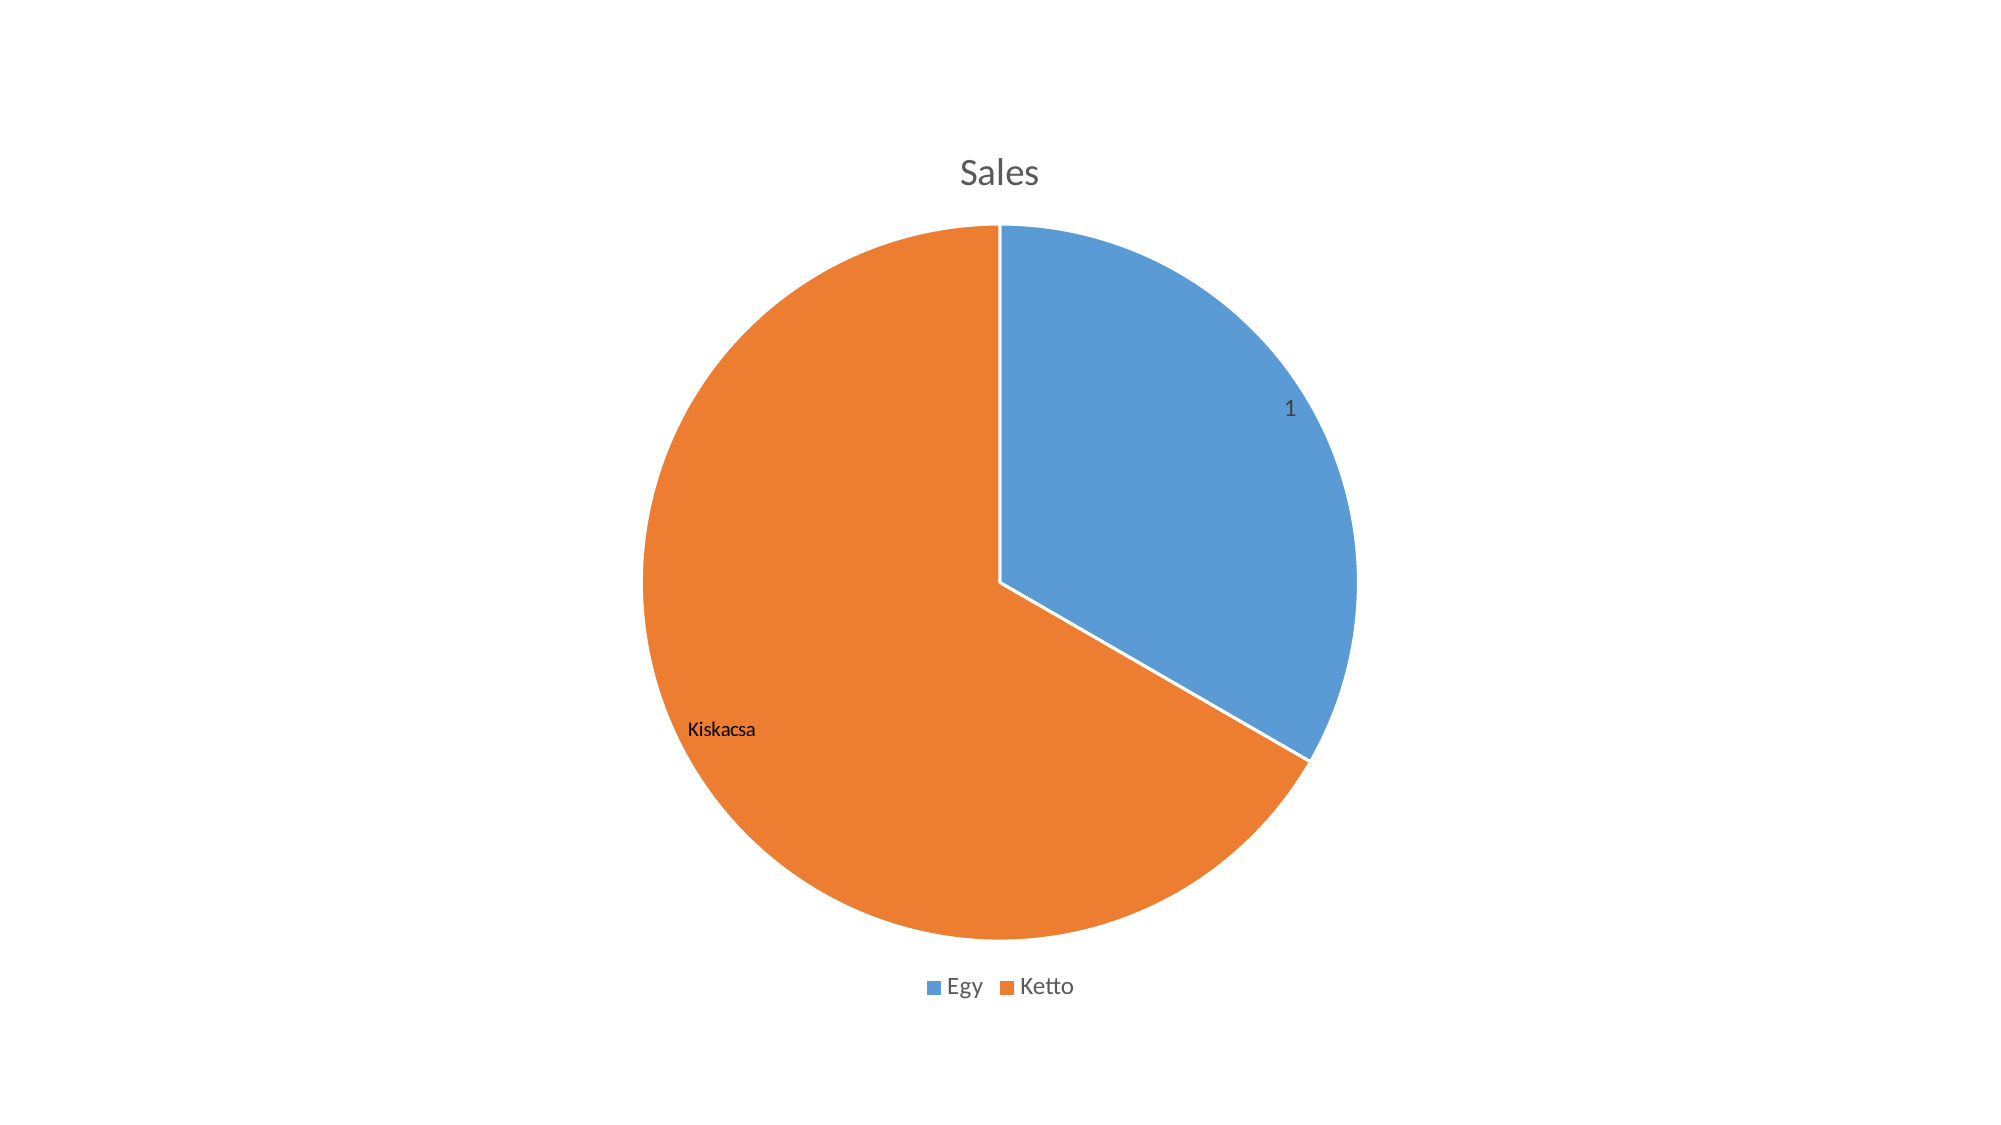

### Chart: Sales
| Category | Sales |
|---|---|
| Egy | 1.0 |
| Ketto | 2.0 |